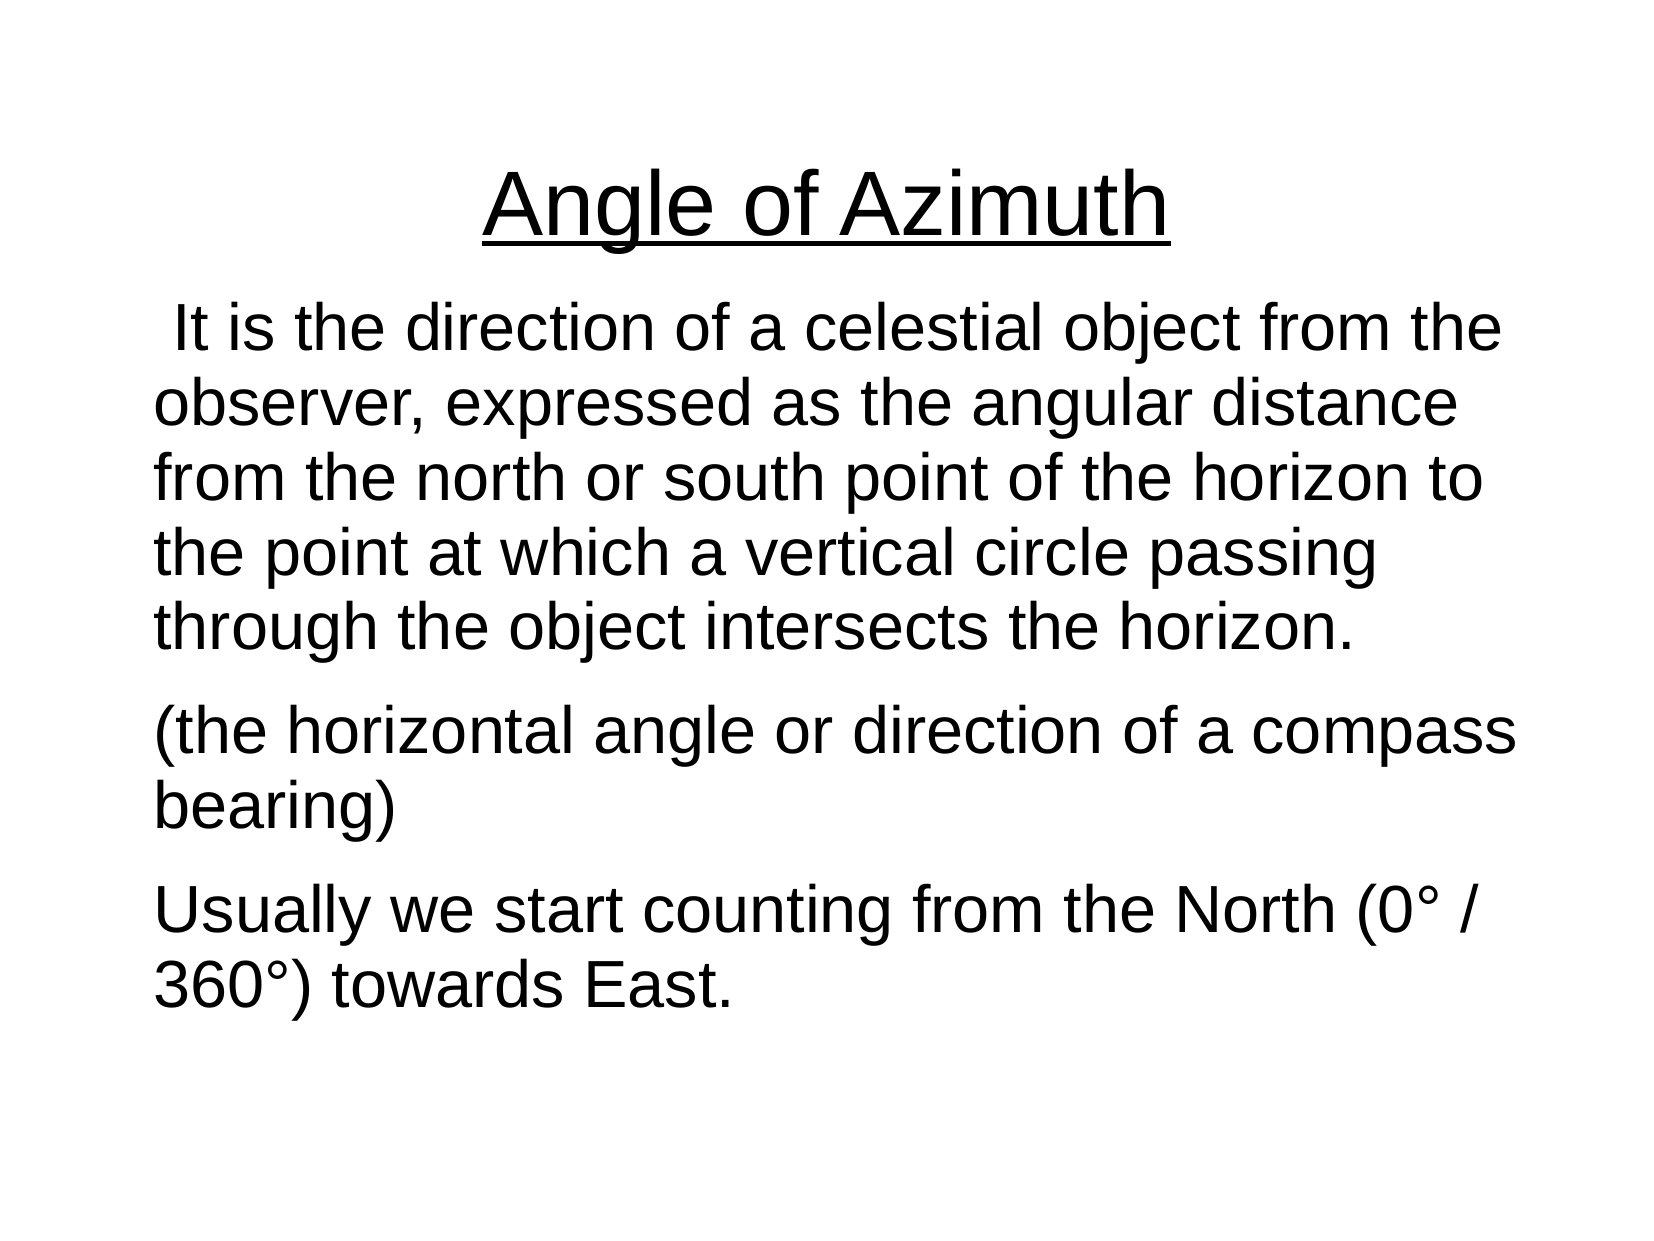

# Angle of Azimuth
 It is the direction of a celestial object from the observer, expressed as the angular distance from the north or south point of the horizon to the point at which a vertical circle passing through the object intersects the horizon.
(the horizontal angle or direction of a compass bearing)
Usually we start counting from the North (0° / 360°) towards East.